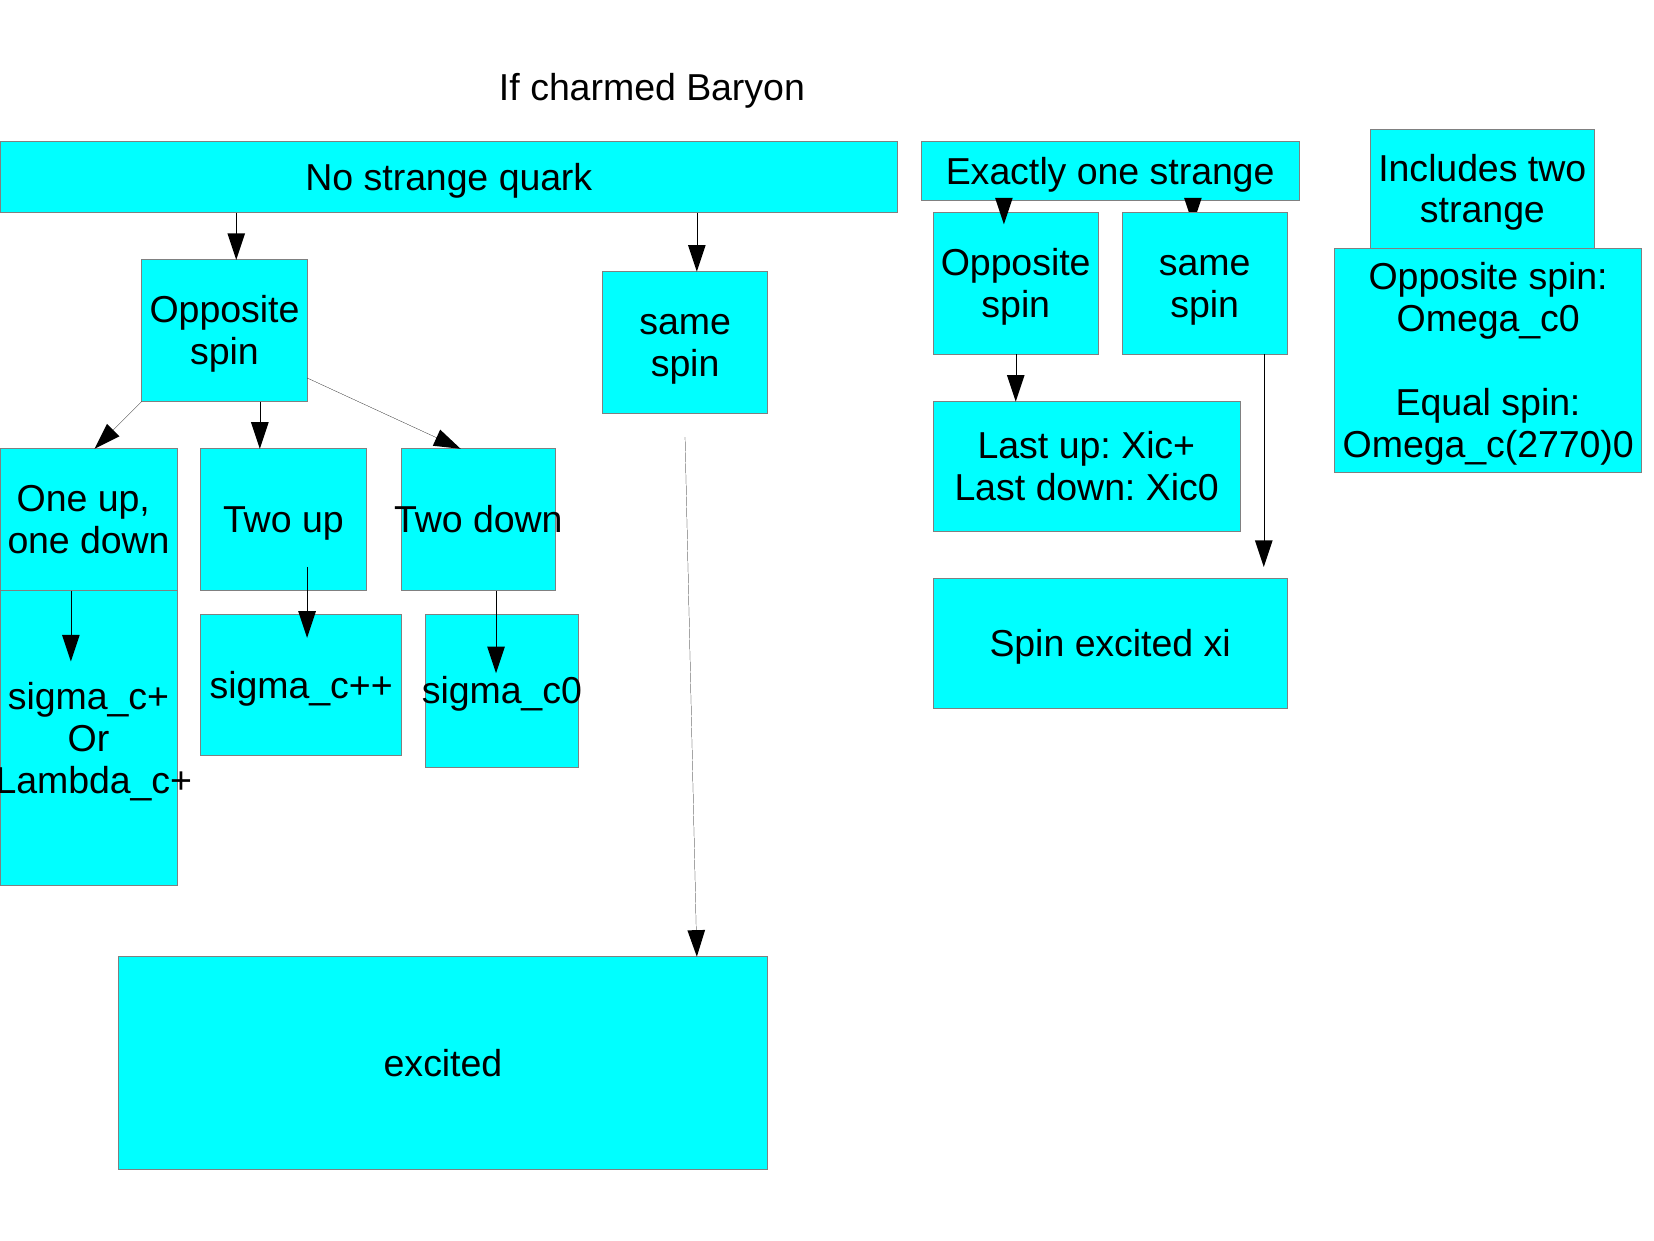

If charmed Baryon
Includes two
strange
No strange quark
Exactly one strange
Opposite
spin
same
spin
Opposite spin:
Omega_c0
Equal spin:
Omega_c(2770)0
Opposite
spin
same
spin
Last up: Xic+
Last down: Xic0
One up,
one down
Two up
Two down
Spin excited xi
sigma_c+
Or
 Lambda_c+
sigma_c++
sigma_c0
excited